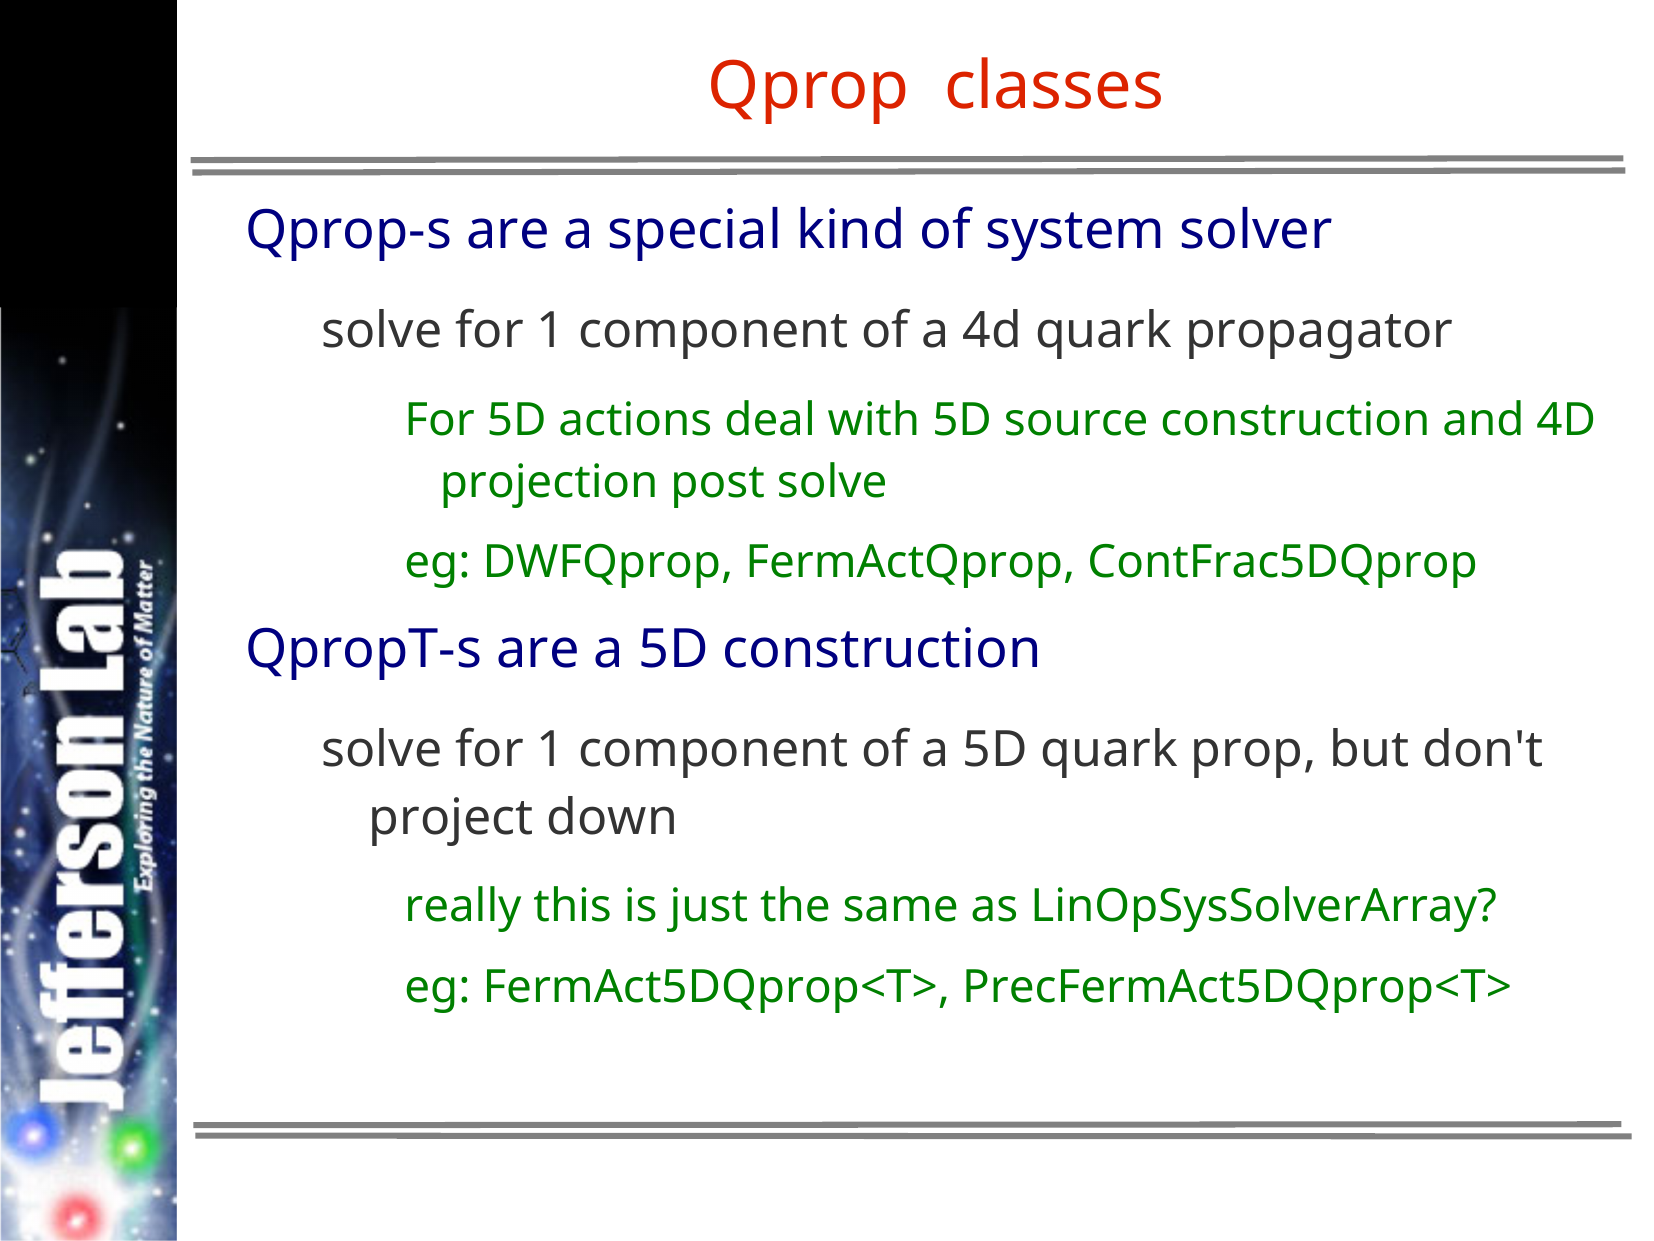

# Qprop classes
Qprop-s are a special kind of system solver
solve for 1 component of a 4d quark propagator
For 5D actions deal with 5D source construction and 4D projection post solve
eg: DWFQprop, FermActQprop, ContFrac5DQprop
QpropT-s are a 5D construction
solve for 1 component of a 5D quark prop, but don't project down
really this is just the same as LinOpSysSolverArray?
eg: FermAct5DQprop<T>, PrecFermAct5DQprop<T>